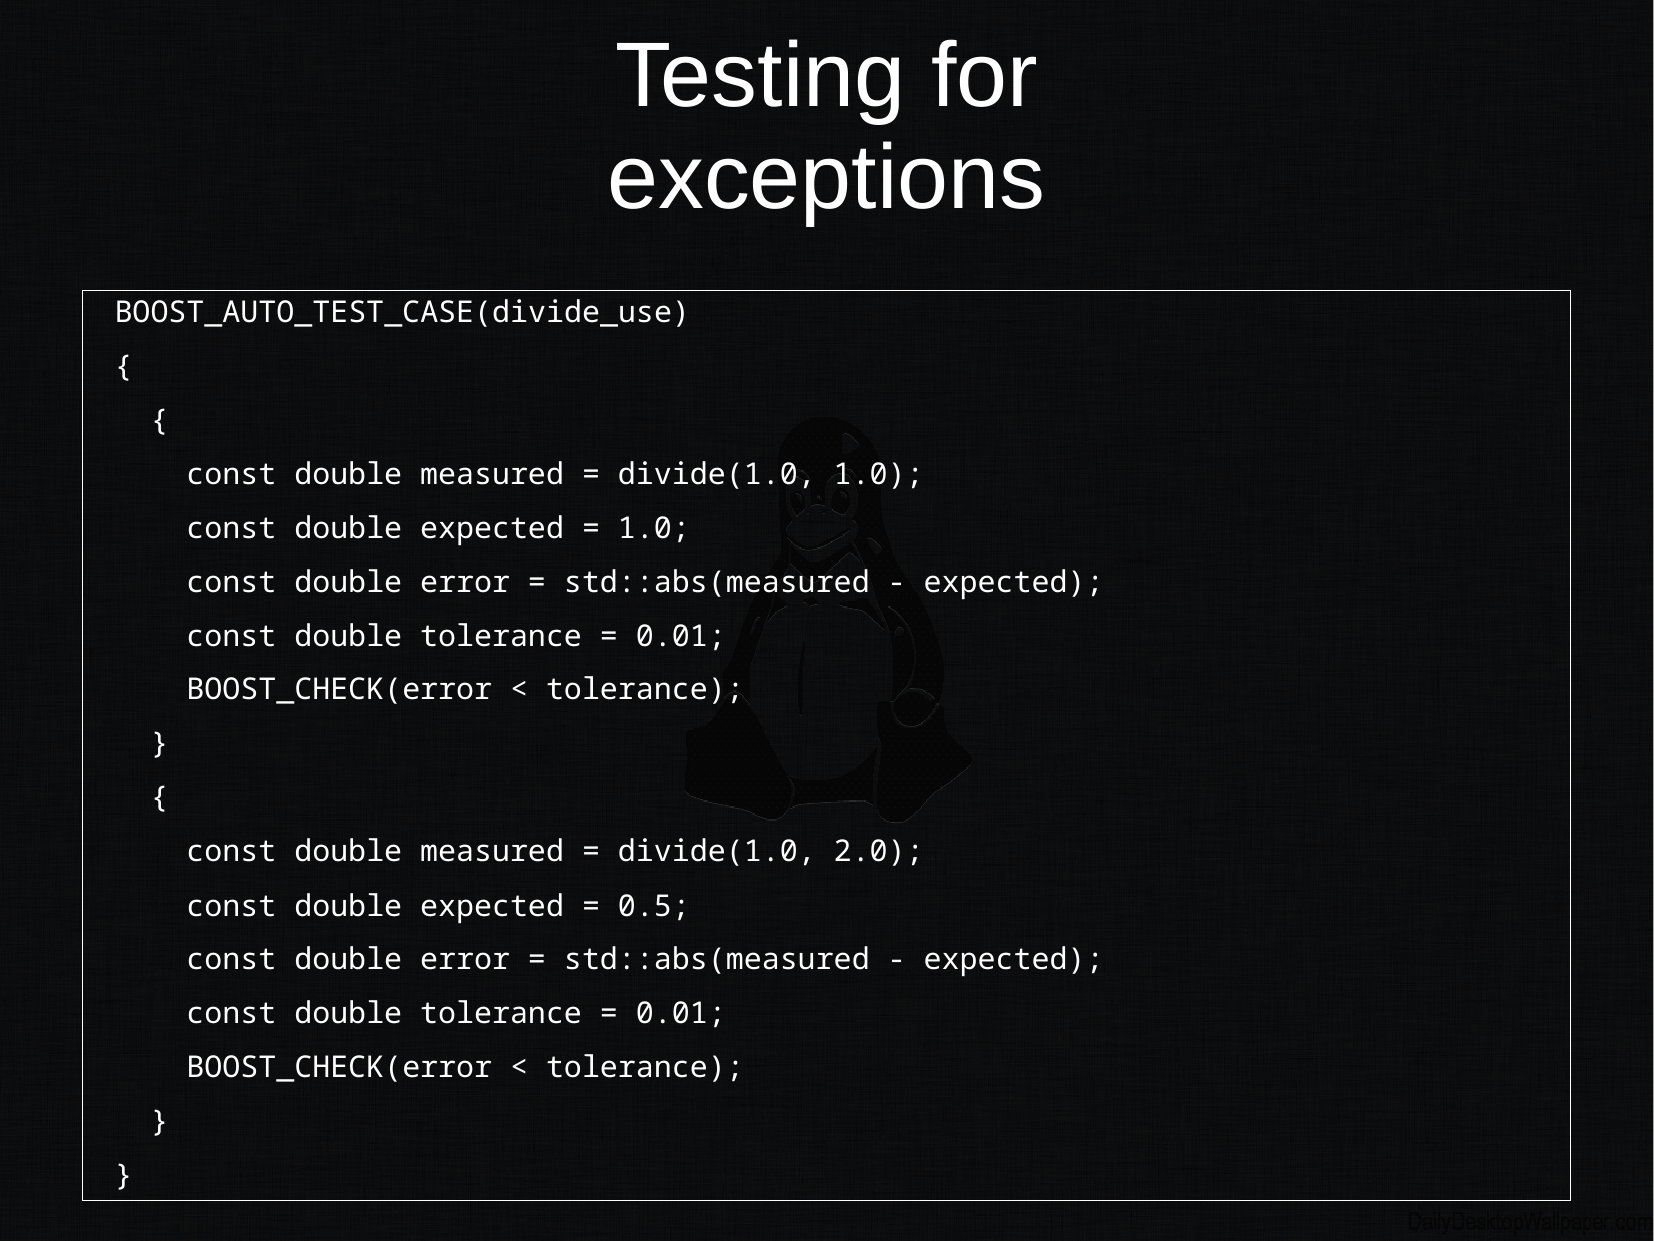

# Testing for exceptions
BOOST_AUTO_TEST_CASE(divide_use)
{
 {
 const double measured = divide(1.0, 1.0);
 const double expected = 1.0;
 const double error = std::abs(measured - expected);
 const double tolerance = 0.01;
 BOOST_CHECK(error < tolerance);
 }
 {
 const double measured = divide(1.0, 2.0);
 const double expected = 0.5;
 const double error = std::abs(measured - expected);
 const double tolerance = 0.01;
 BOOST_CHECK(error < tolerance);
 }
}